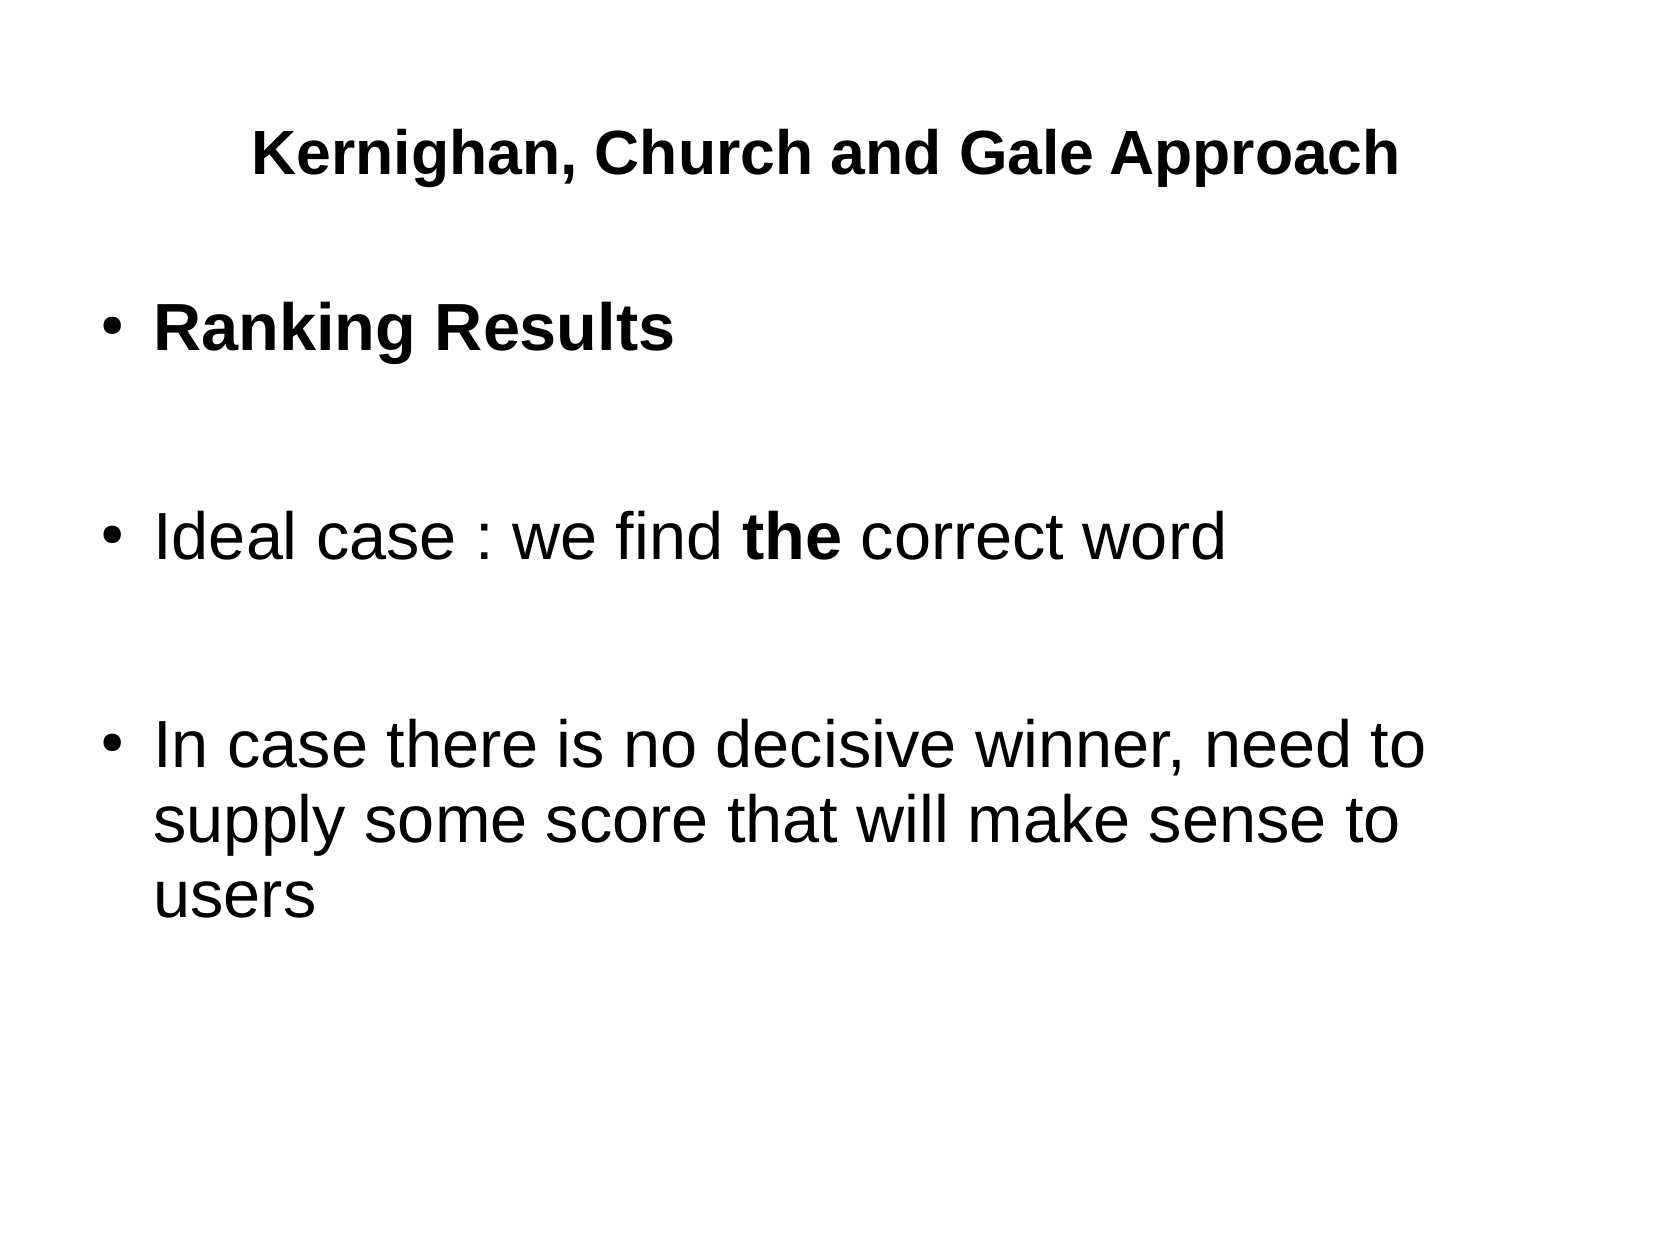

# Kernighan, Church and Gale Approach
Ranking Results
Ideal case : we find the correct word
In case there is no decisive winner, need to supply some score that will make sense to users